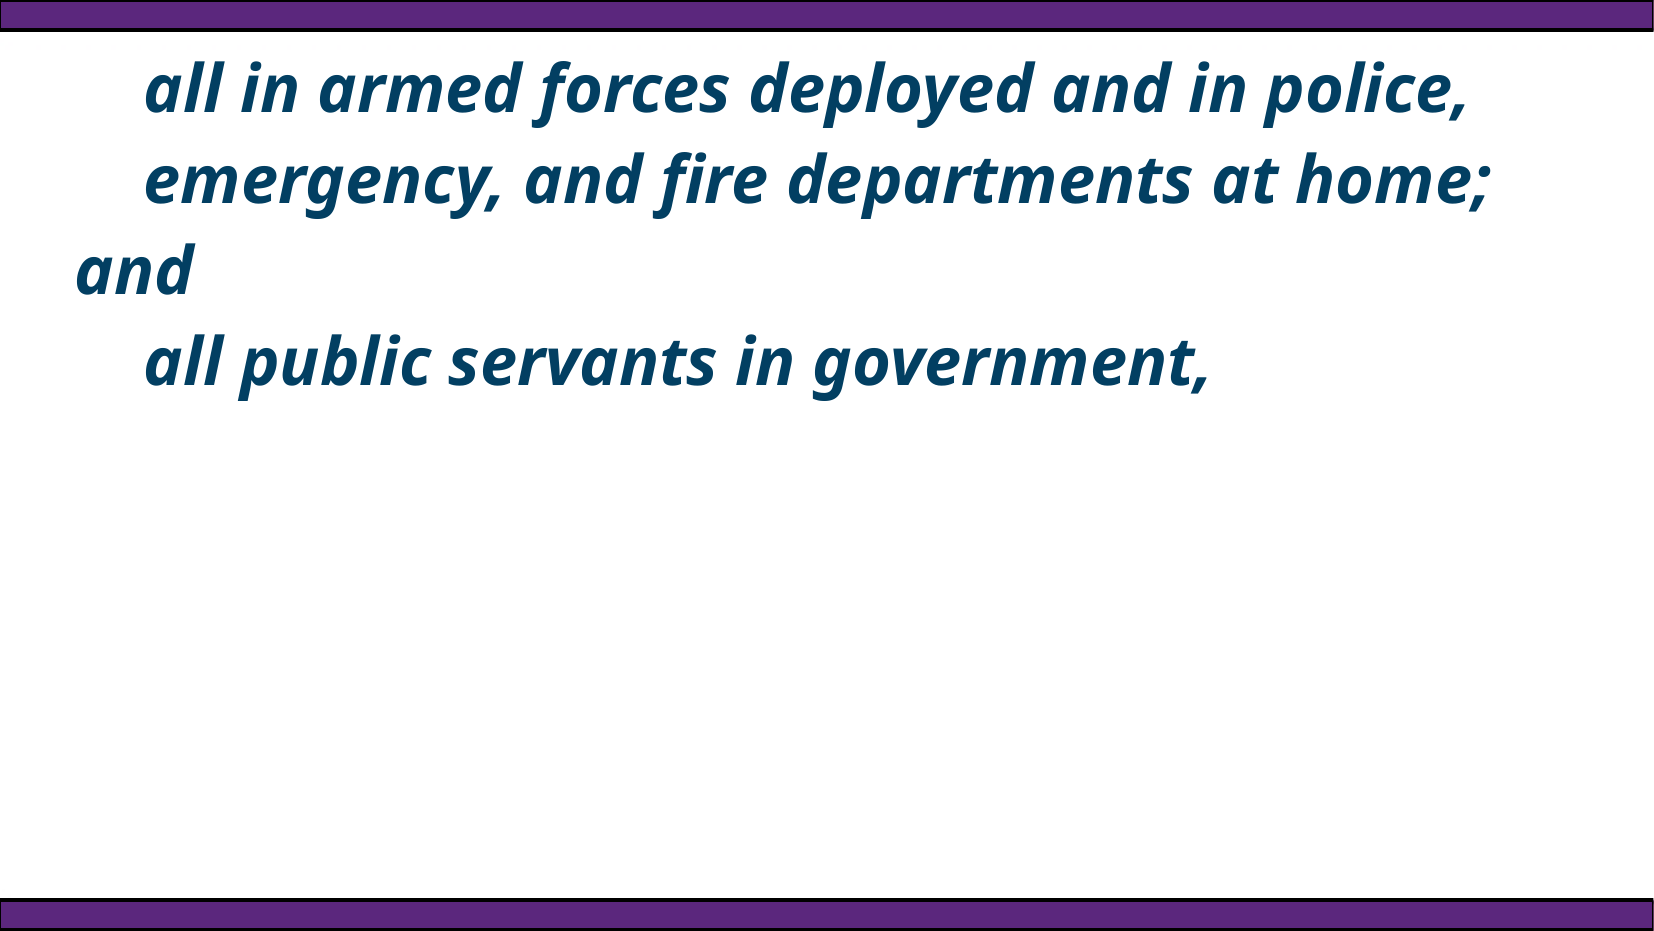

all in armed forces deployed and in police,
 emergency, and fire departments at home; and
 all public servants in government,